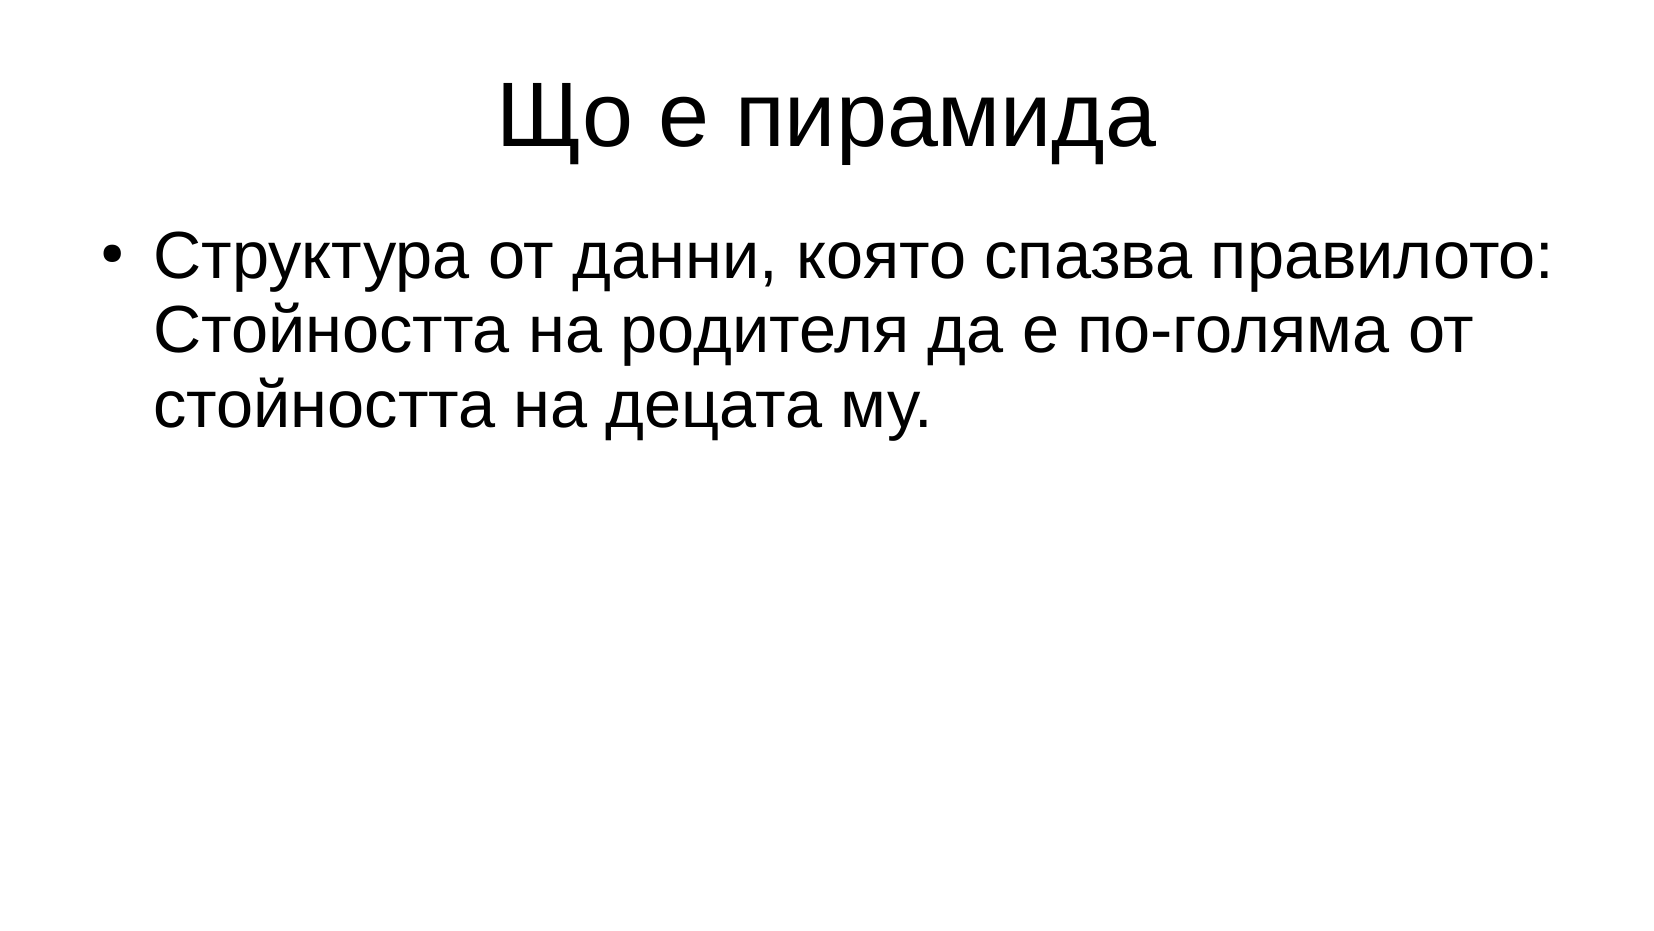

# Що е пирамида
Структура от данни, която спазва правилото: Стойността на родителя да е по-голяма от стойността на децата му.